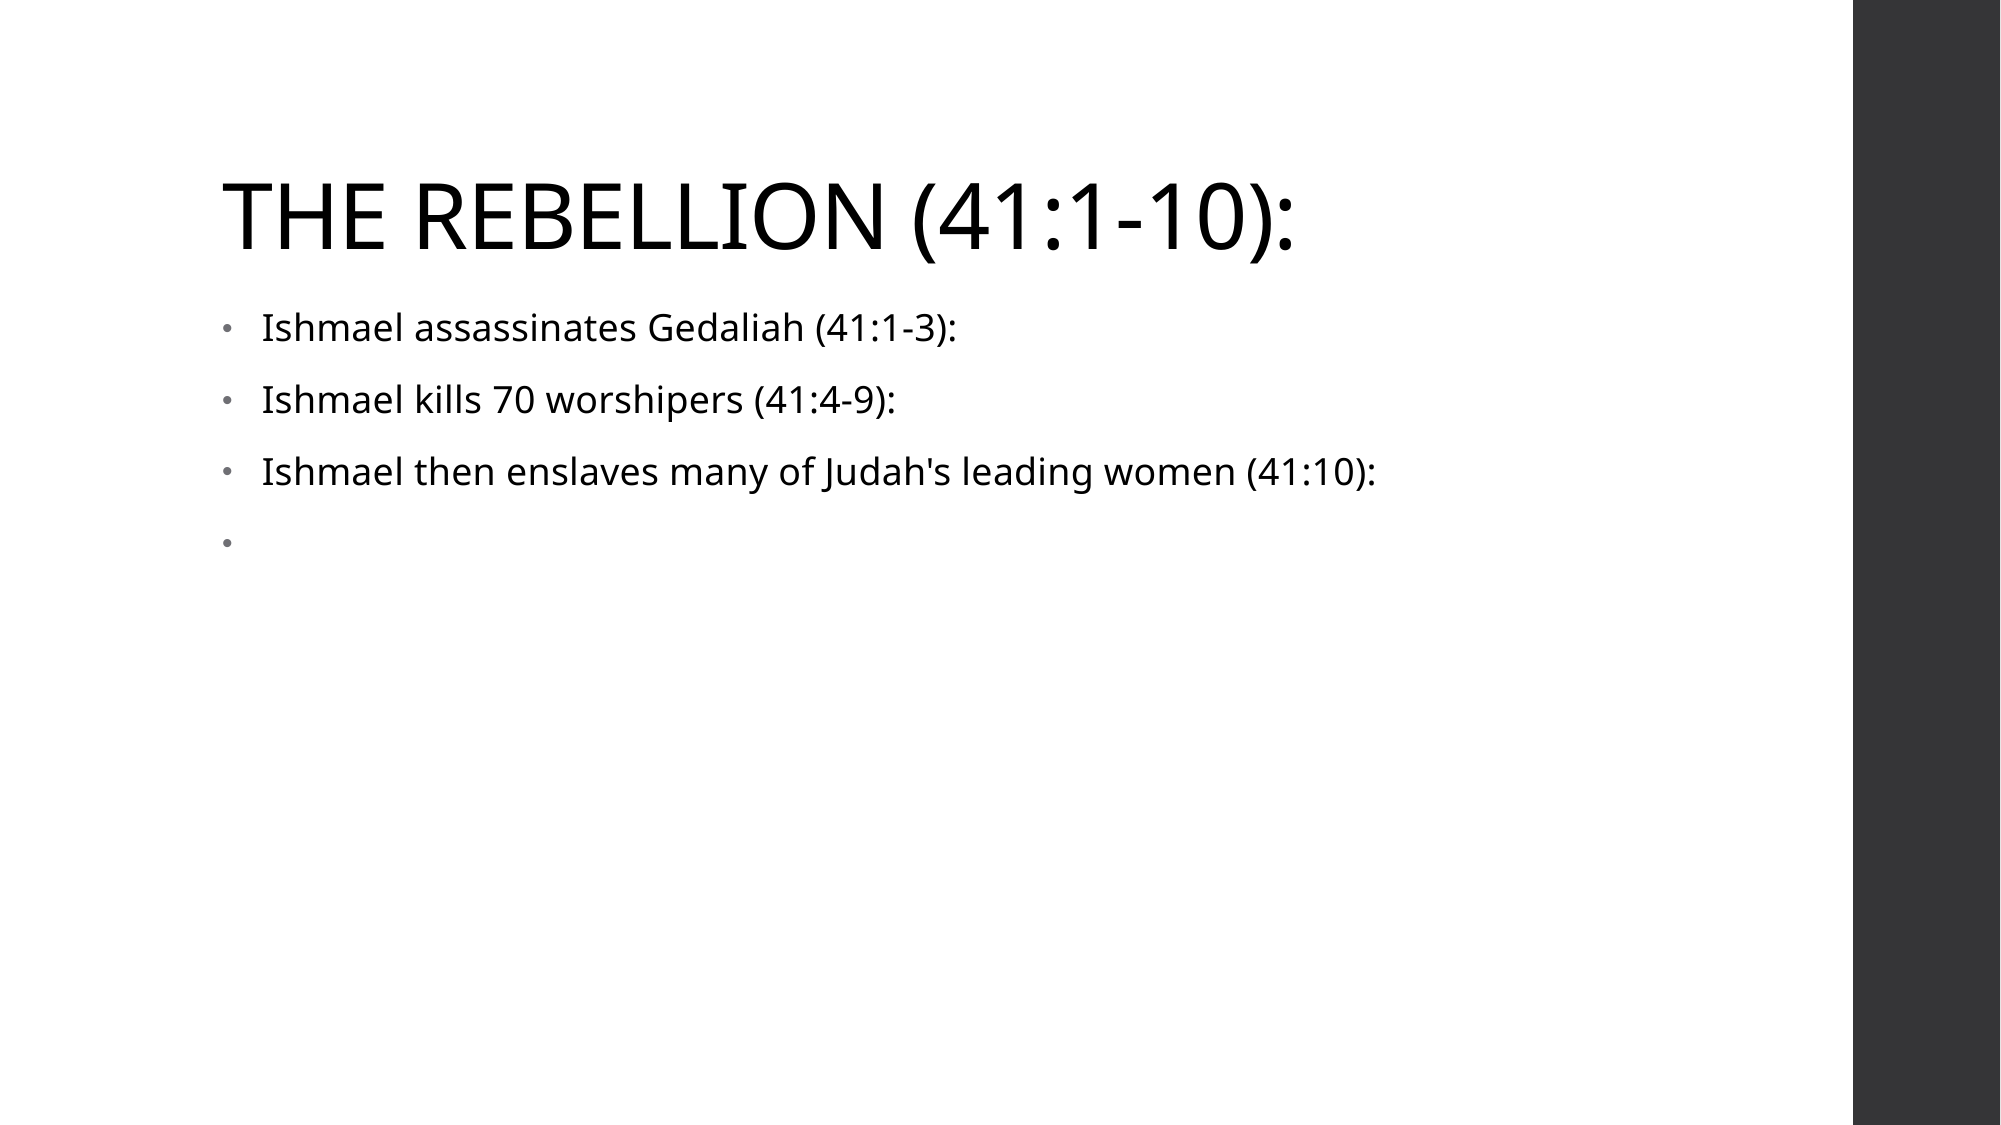

# THE REBELLION (41:1-10):
 Ishmael assassinates Gedaliah (41:1-3):
 Ishmael kills 70 worshipers (41:4-9):
 Ishmael then enslaves many of Judah's leading women (41:10):